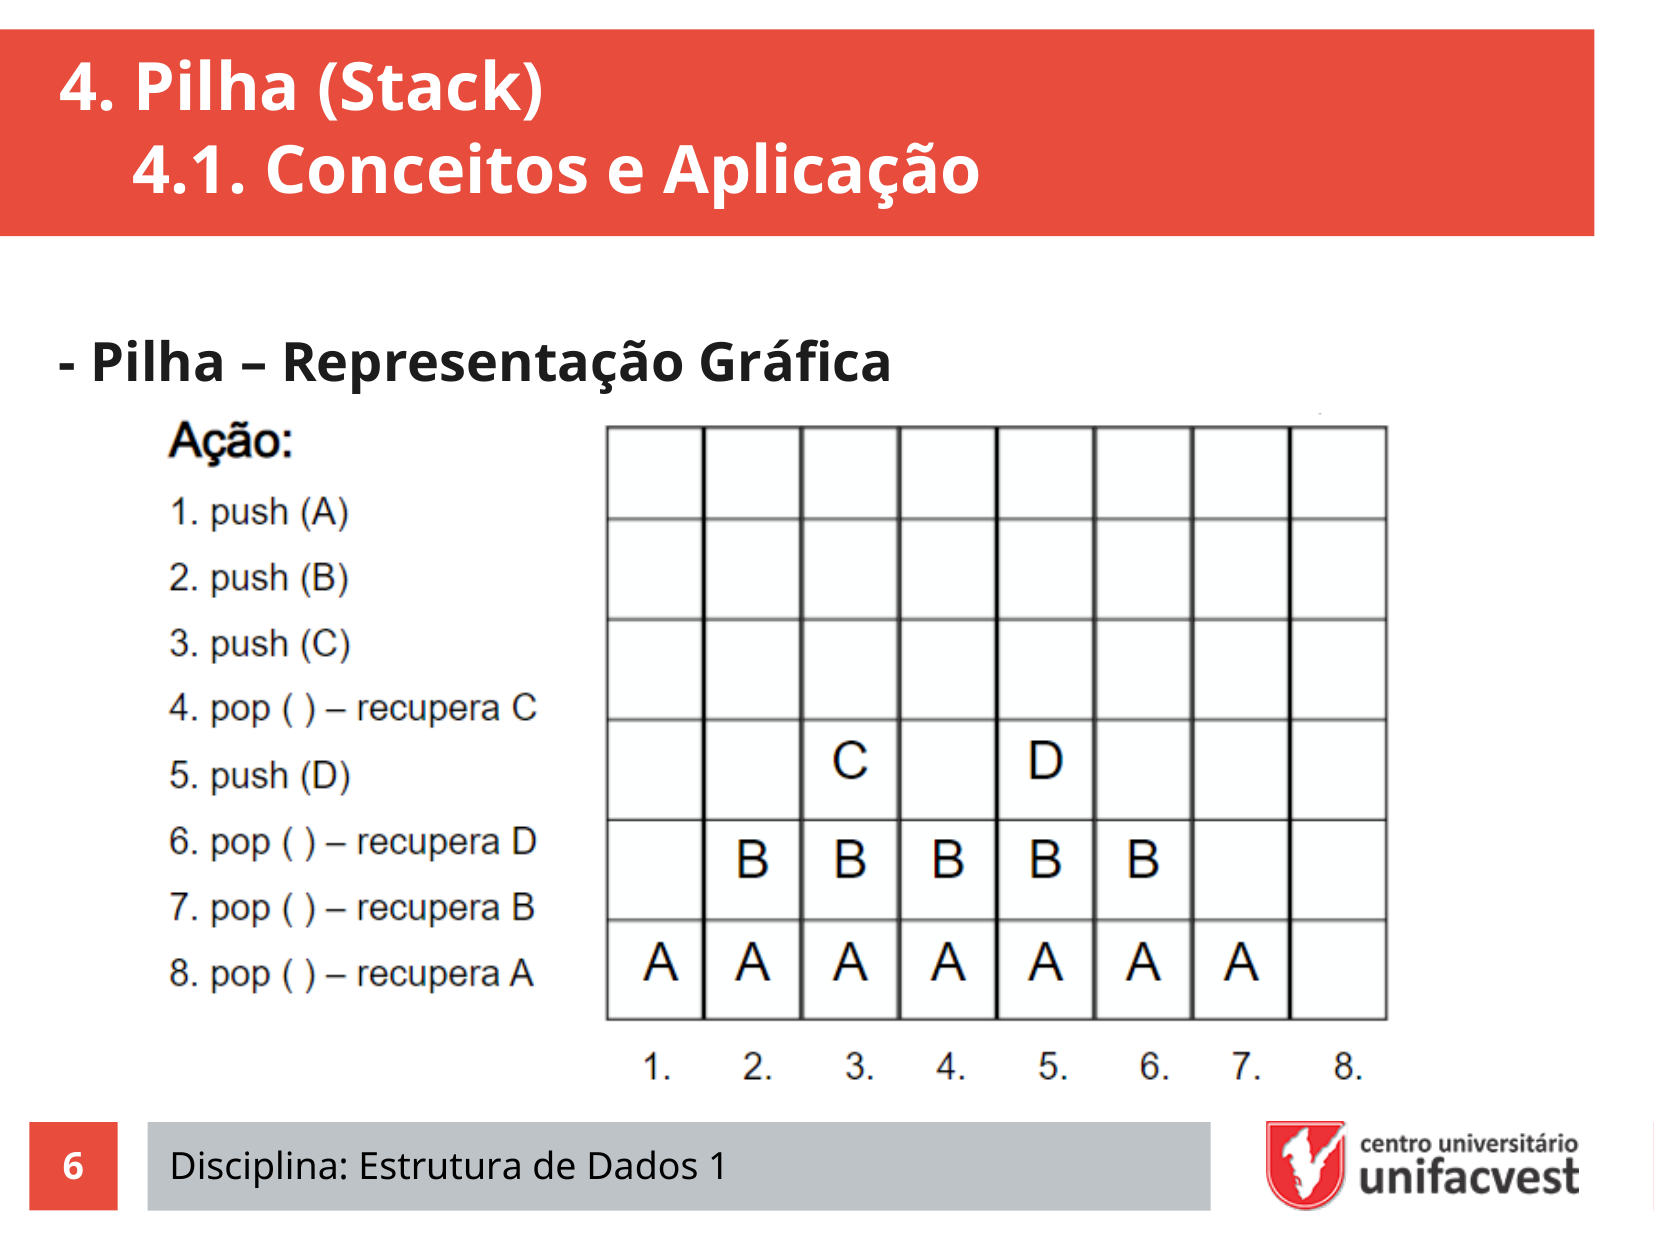

# 4. Pilha (Stack) 4.1. Conceitos e Aplicação
- Pilha – Representação Gráfica
6
Disciplina: Estrutura de Dados 1